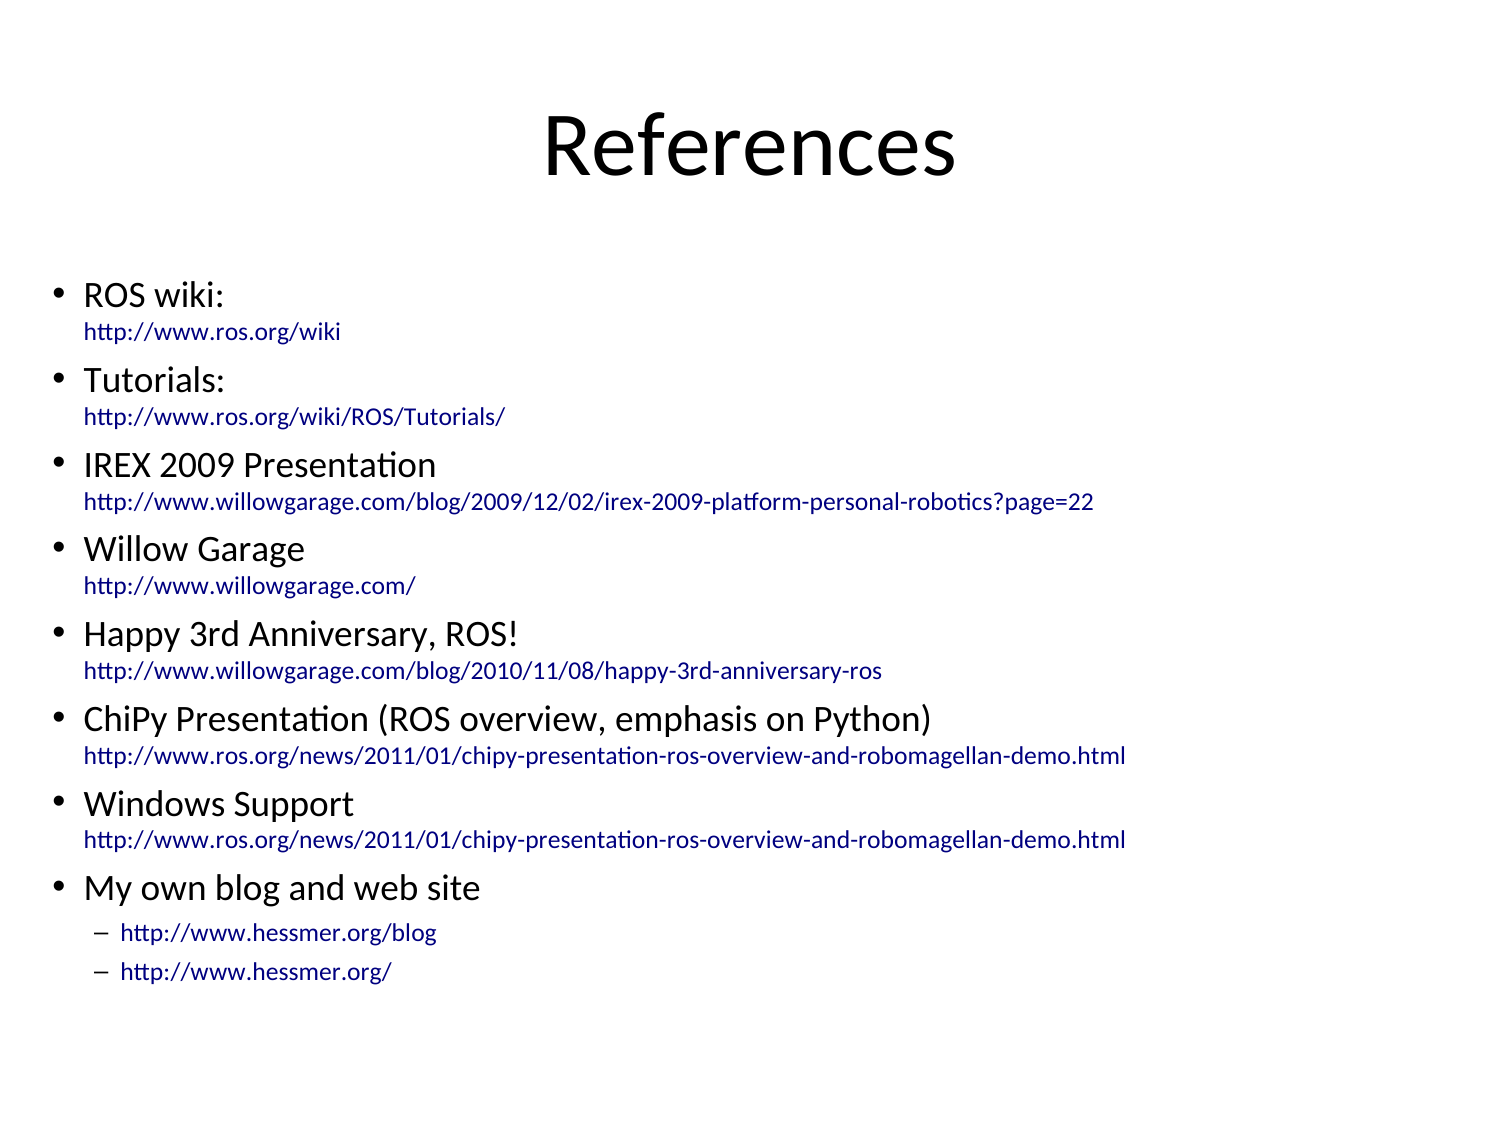

# References
ROS wiki:
http://www.ros.org/wiki
Tutorials:
http://www.ros.org/wiki/ROS/Tutorials/
IREX 2009 Presentation
http://www.willowgarage.com/blog/2009/12/02/irex-2009-platform-personal-robotics?page=22
Willow Garage
http://www.willowgarage.com/
Happy 3rd Anniversary, ROS!
http://www.willowgarage.com/blog/2010/11/08/happy-3rd-anniversary-ros
ChiPy Presentation (ROS overview, emphasis on Python)
http://www.ros.org/news/2011/01/chipy-presentation-ros-overview-and-robomagellan-demo.html
Windows Support
http://www.ros.org/news/2011/01/chipy-presentation-ros-overview-and-robomagellan-demo.html
My own blog and web site
http://www.hessmer.org/blog
http://www.hessmer.org/